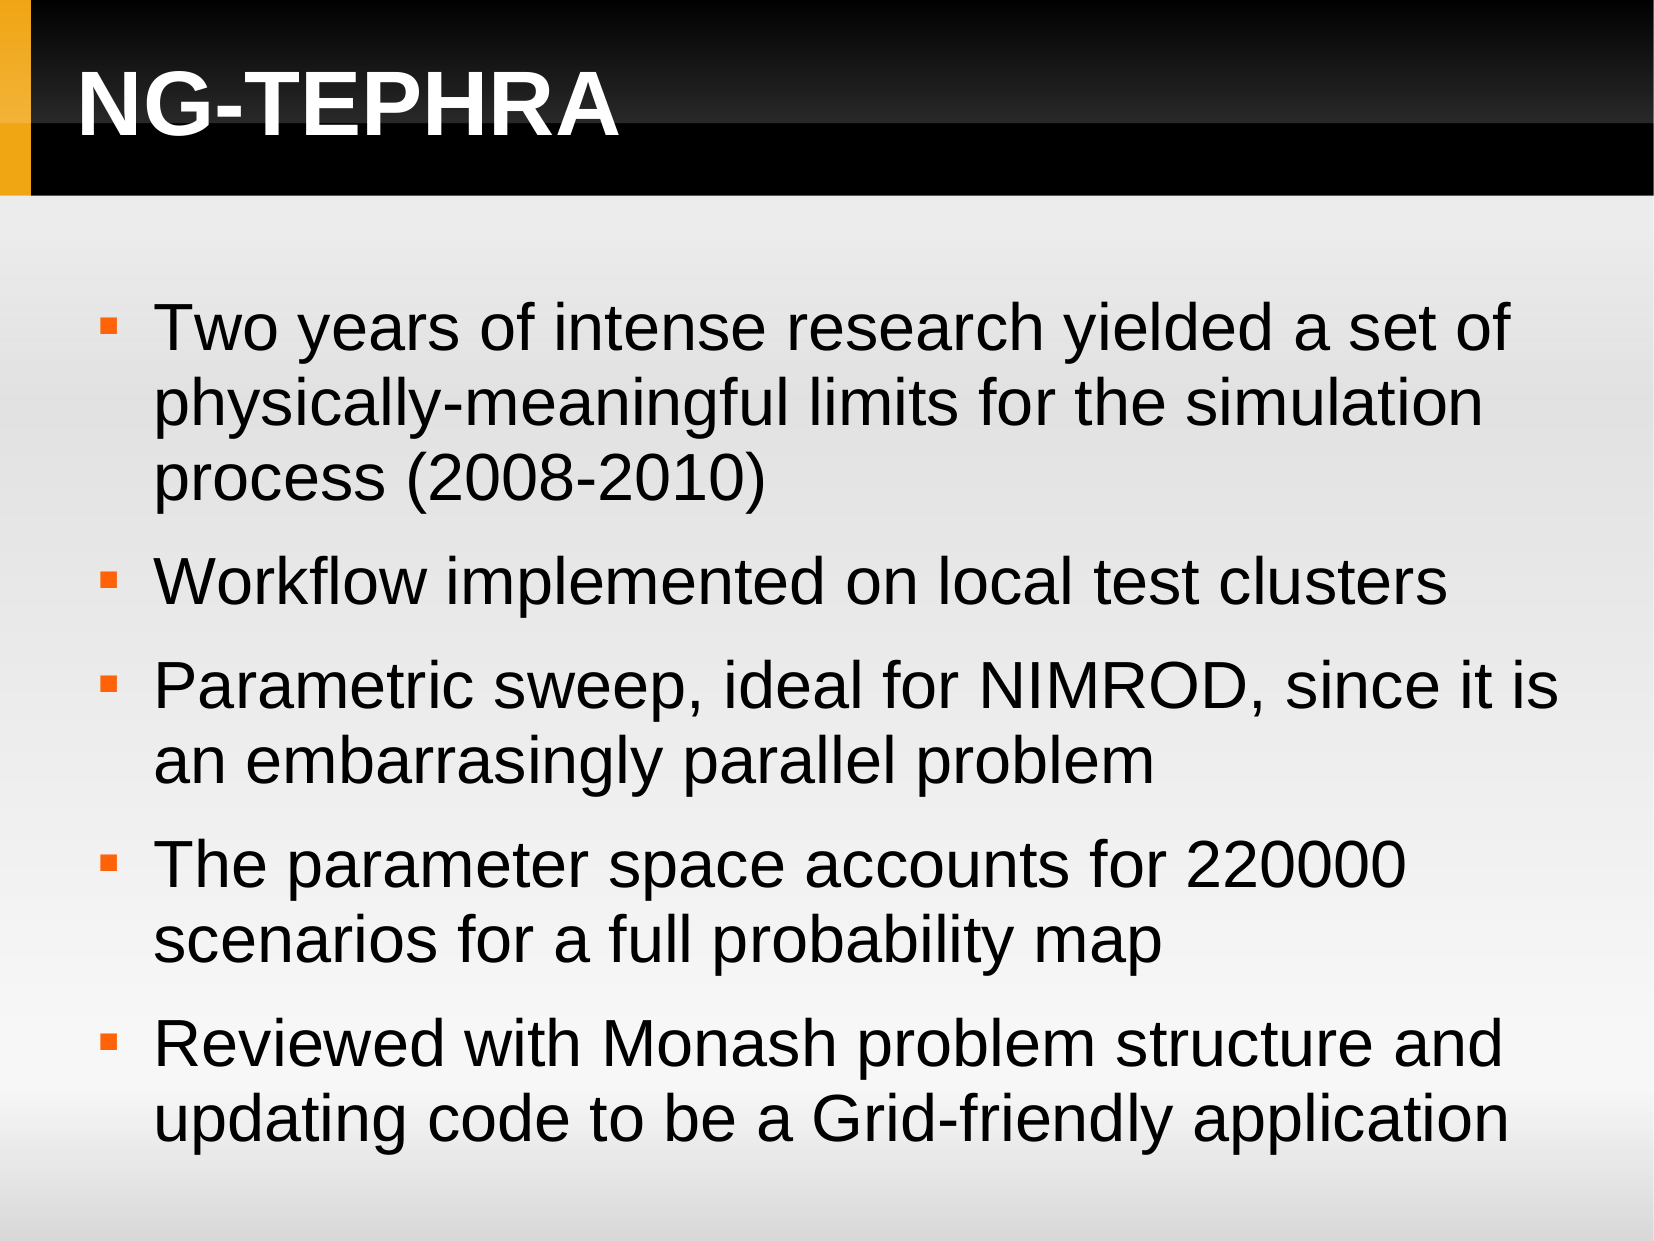

# NG-TEPHRA
Two years of intense research yielded a set of physically-meaningful limits for the simulation process (2008-2010)
Workflow implemented on local test clusters
Parametric sweep, ideal for NIMROD, since it is an embarrasingly parallel problem
The parameter space accounts for 220000 scenarios for a full probability map
Reviewed with Monash problem structure and updating code to be a Grid-friendly application